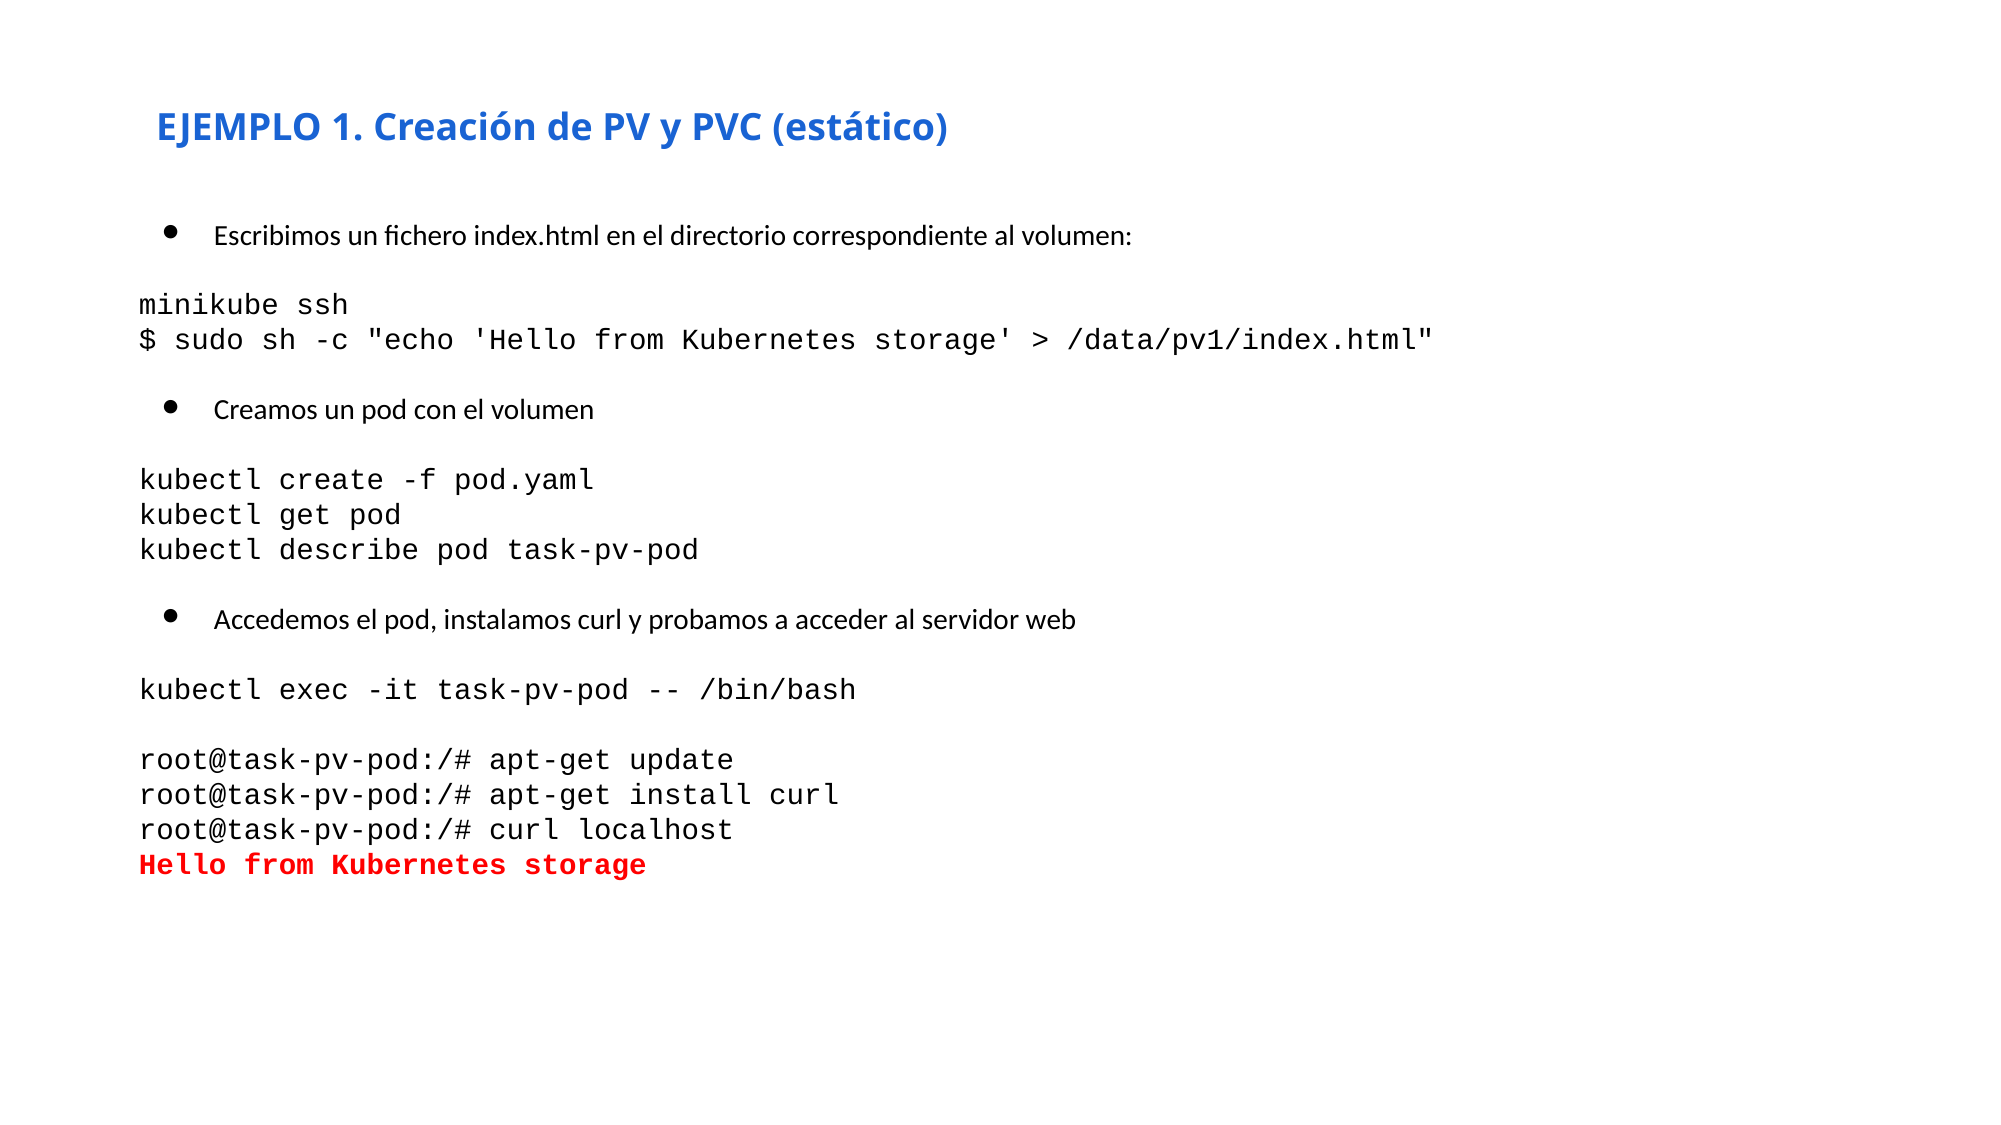

EJEMPLO 1. Creación de PV y PVC (estático)
Escribimos un fichero index.html en el directorio correspondiente al volumen:
minikube ssh
$ sudo sh -c "echo 'Hello from Kubernetes storage' > /data/pv1/index.html"
Creamos un pod con el volumen
kubectl create -f pod.yaml
kubectl get pod
kubectl describe pod task-pv-pod
Accedemos el pod, instalamos curl y probamos a acceder al servidor web
kubectl exec -it task-pv-pod -- /bin/bash
root@task-pv-pod:/# apt-get update
root@task-pv-pod:/# apt-get install curl
root@task-pv-pod:/# curl localhost
Hello from Kubernetes storage